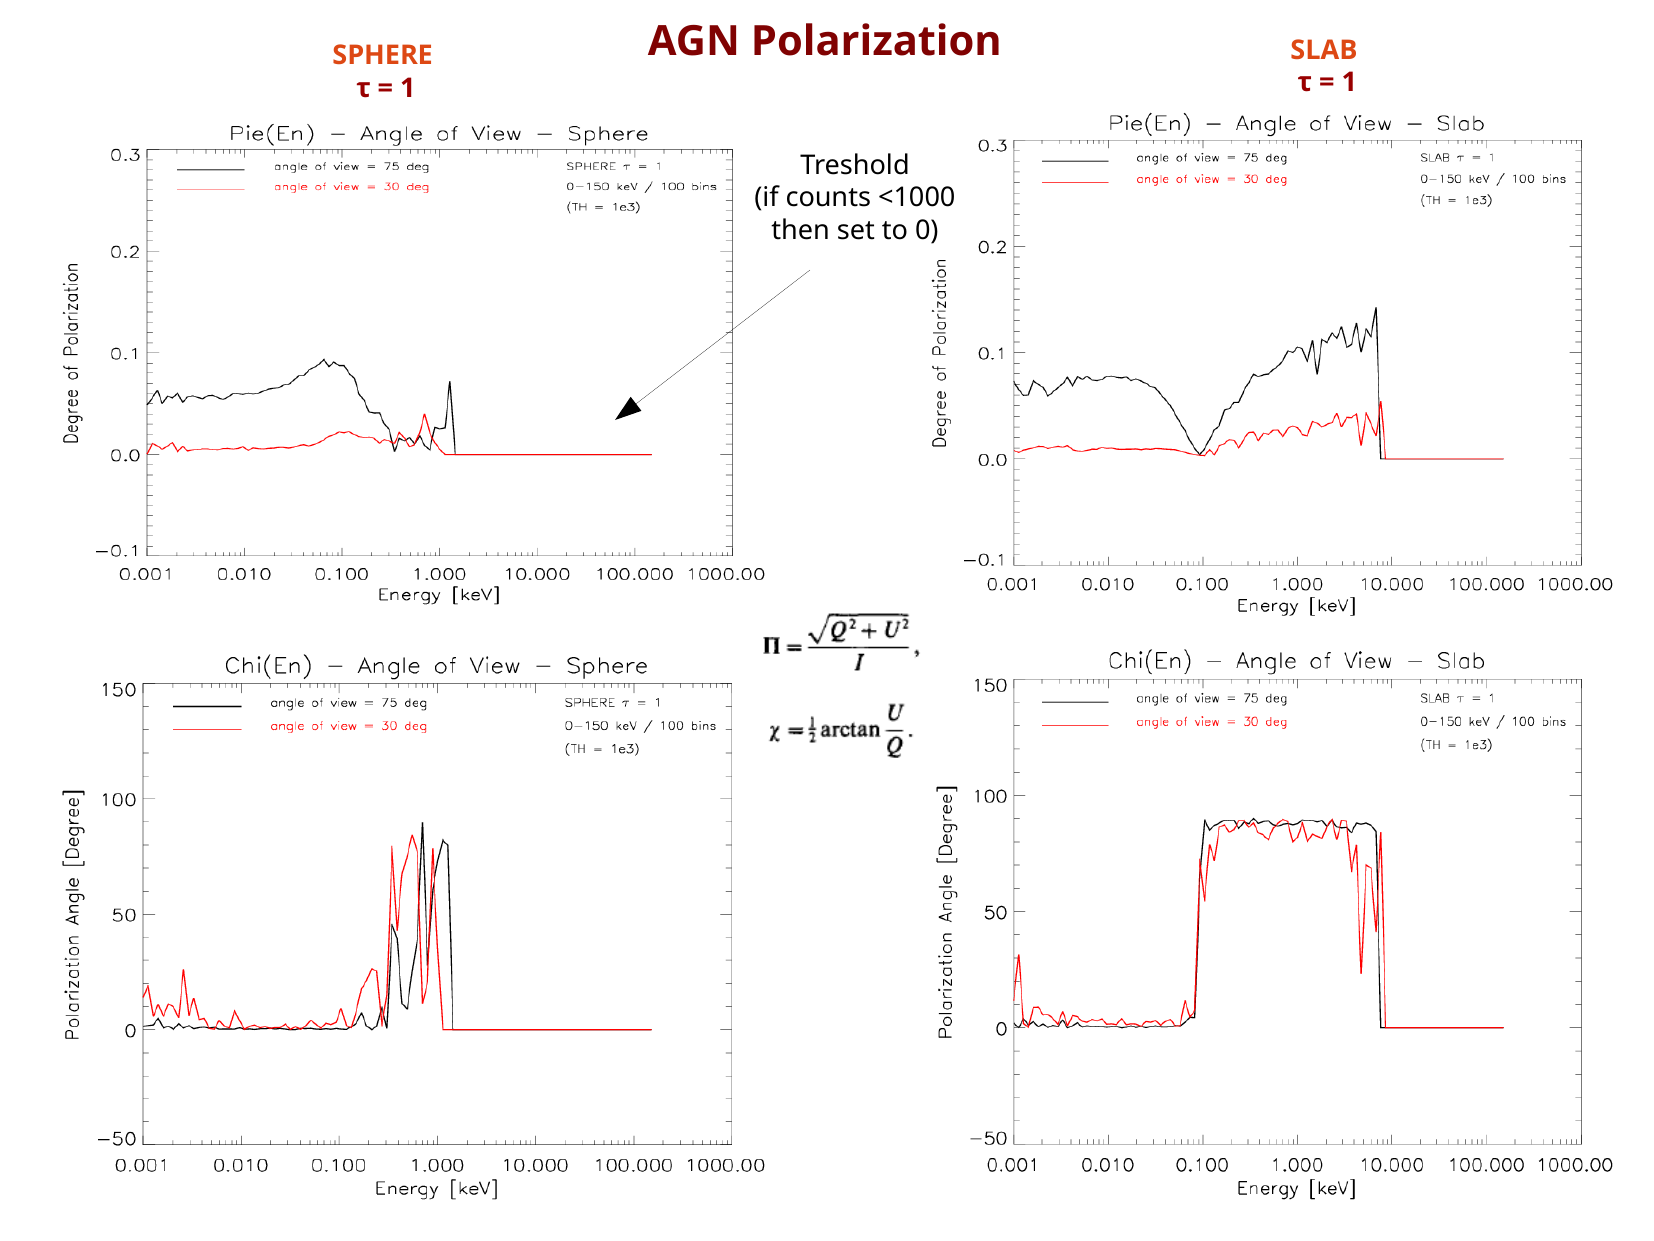

AGN Polarization
SLAB
τ = 1
SPHERE
 τ = 1
Treshold
(if counts <1000 then set to 0)